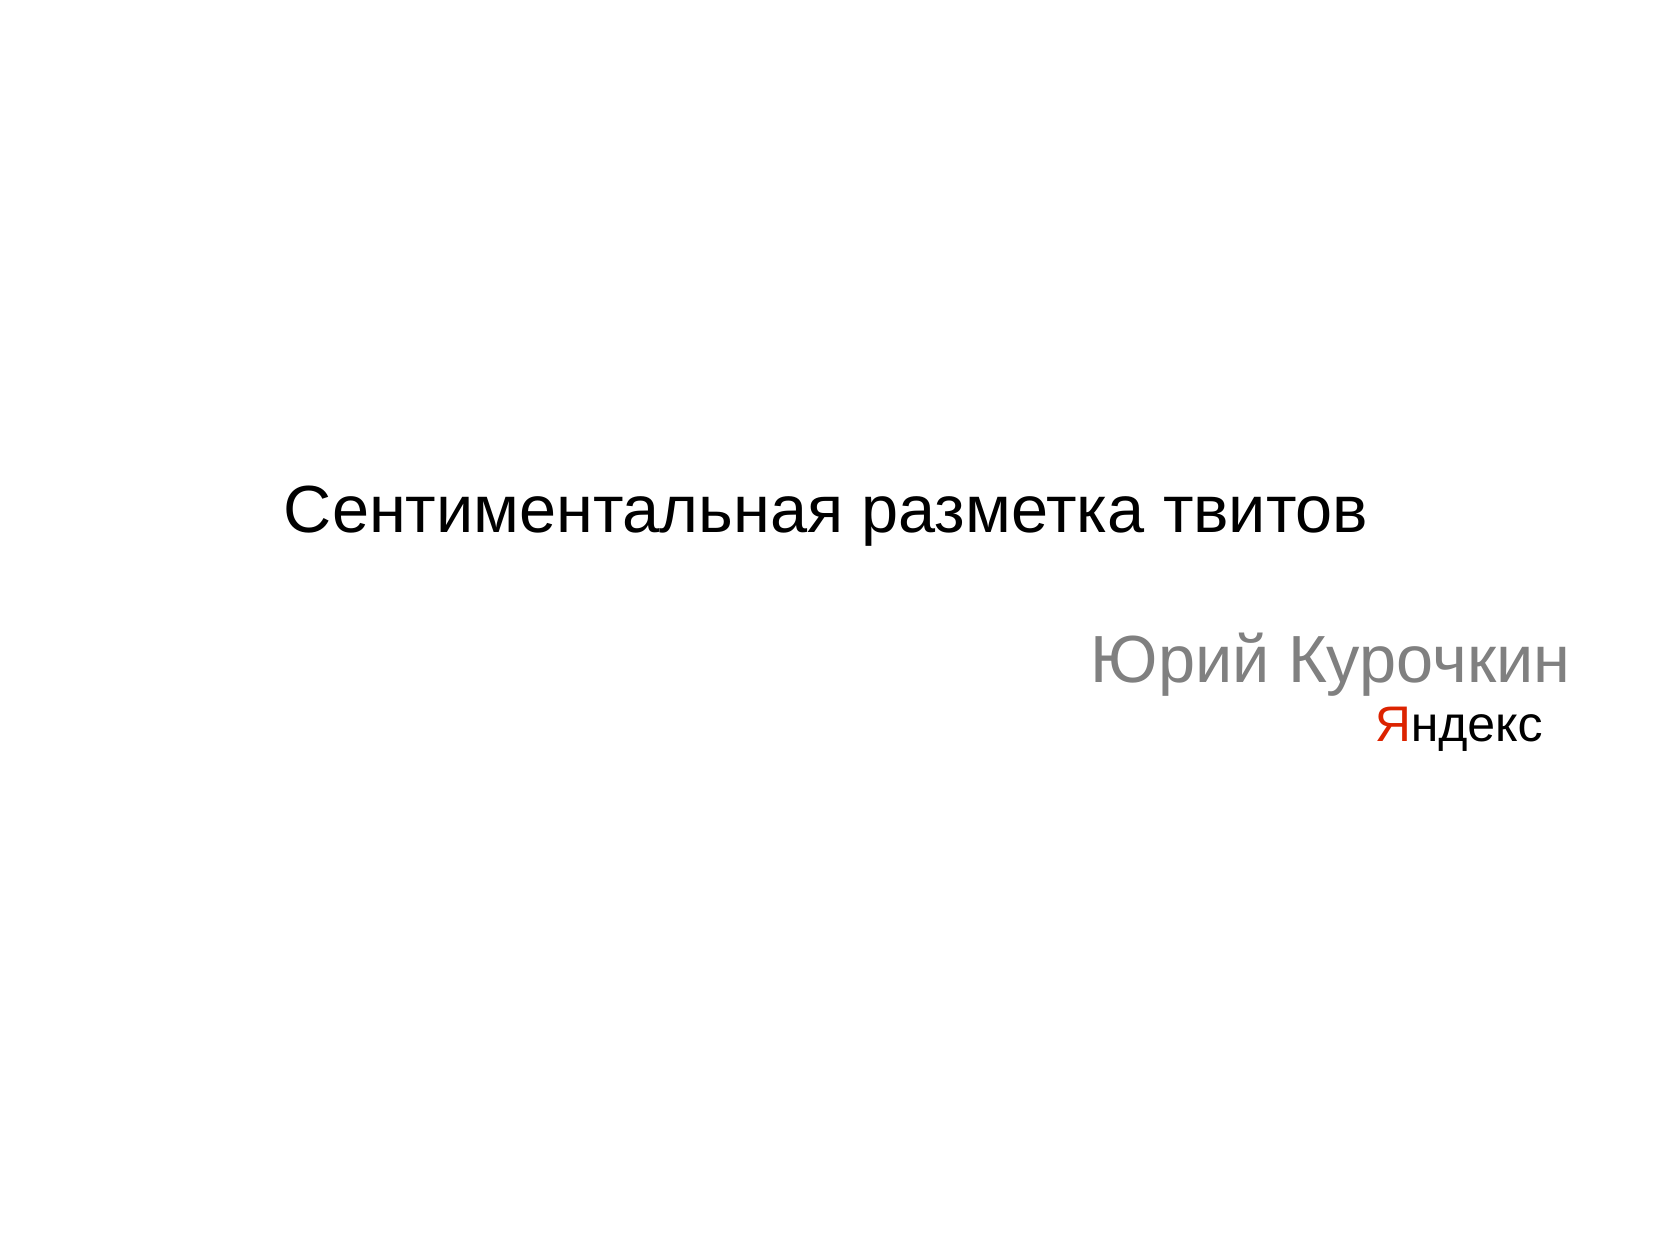

# Сентиментальная разметка твитов
Юрий Курочкин
Яндекс